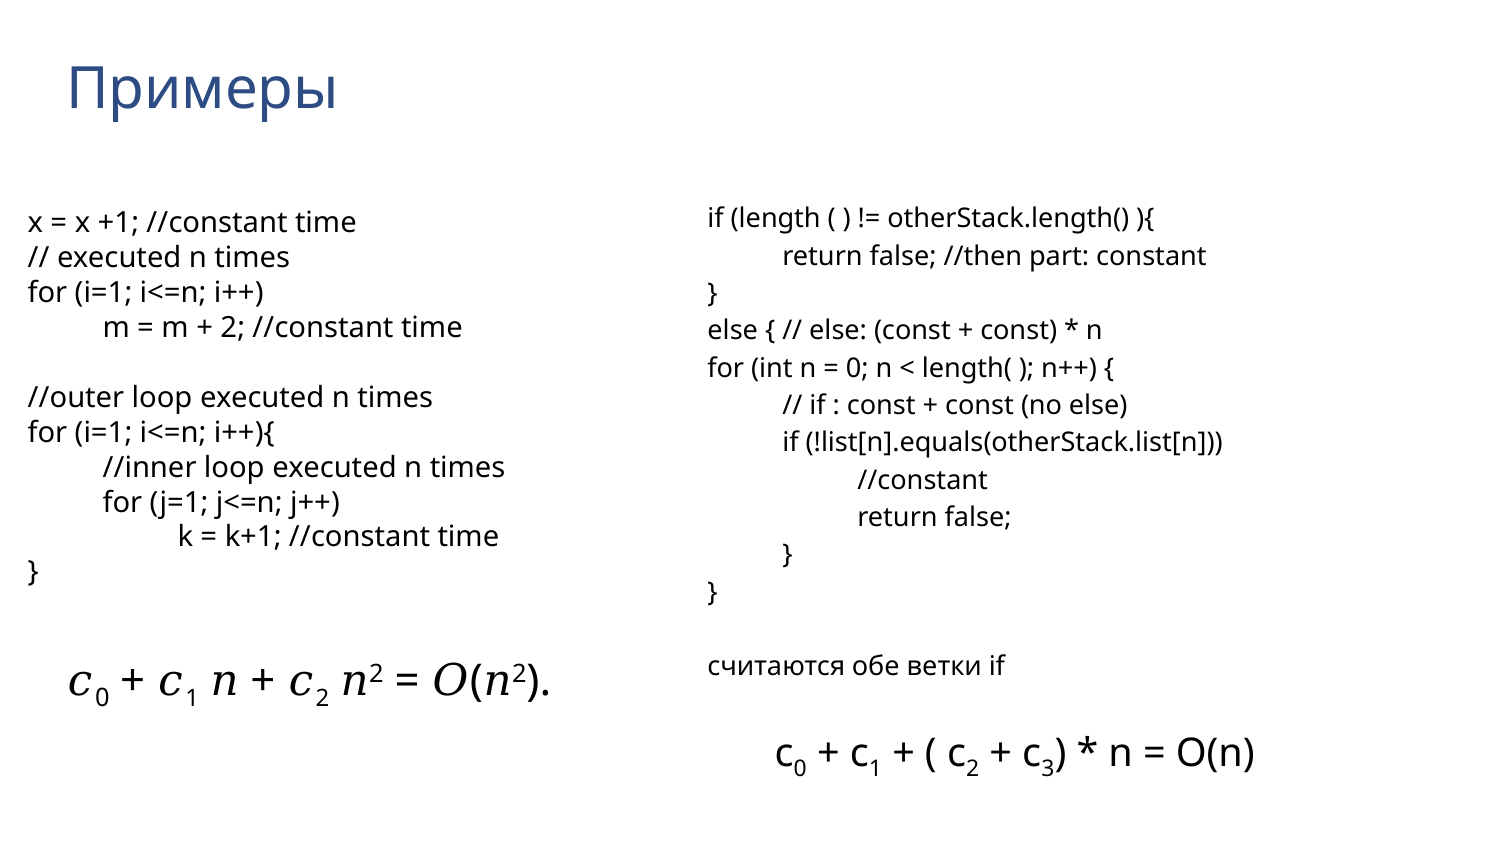

# Примеры
if (length ( ) != otherStack.length() ){
return false; //then part: constant
}
else { // else: (const + const) * n
for (int n = 0; n < length( ); n++) {
// if : const + const (no else)
if (!list[n].equals(otherStack.list[n]))
//constant
return false;
}
}
считаются обе ветки if
x = x +1; //constant time
// executed n times
for (i=1; i<=n; i++)
m = m + 2; //constant time
//outer loop executed n times
for (i=1; i<=n; i++){
//inner loop executed n times
for (j=1; j<=n; j++)
k = k+1; //constant time
}
𝑐0 + 𝑐1 𝑛 + 𝑐2 𝑛2 = 𝑂(𝑛2).
c0 + c1 + ( c2 + c3) * n = O(n)